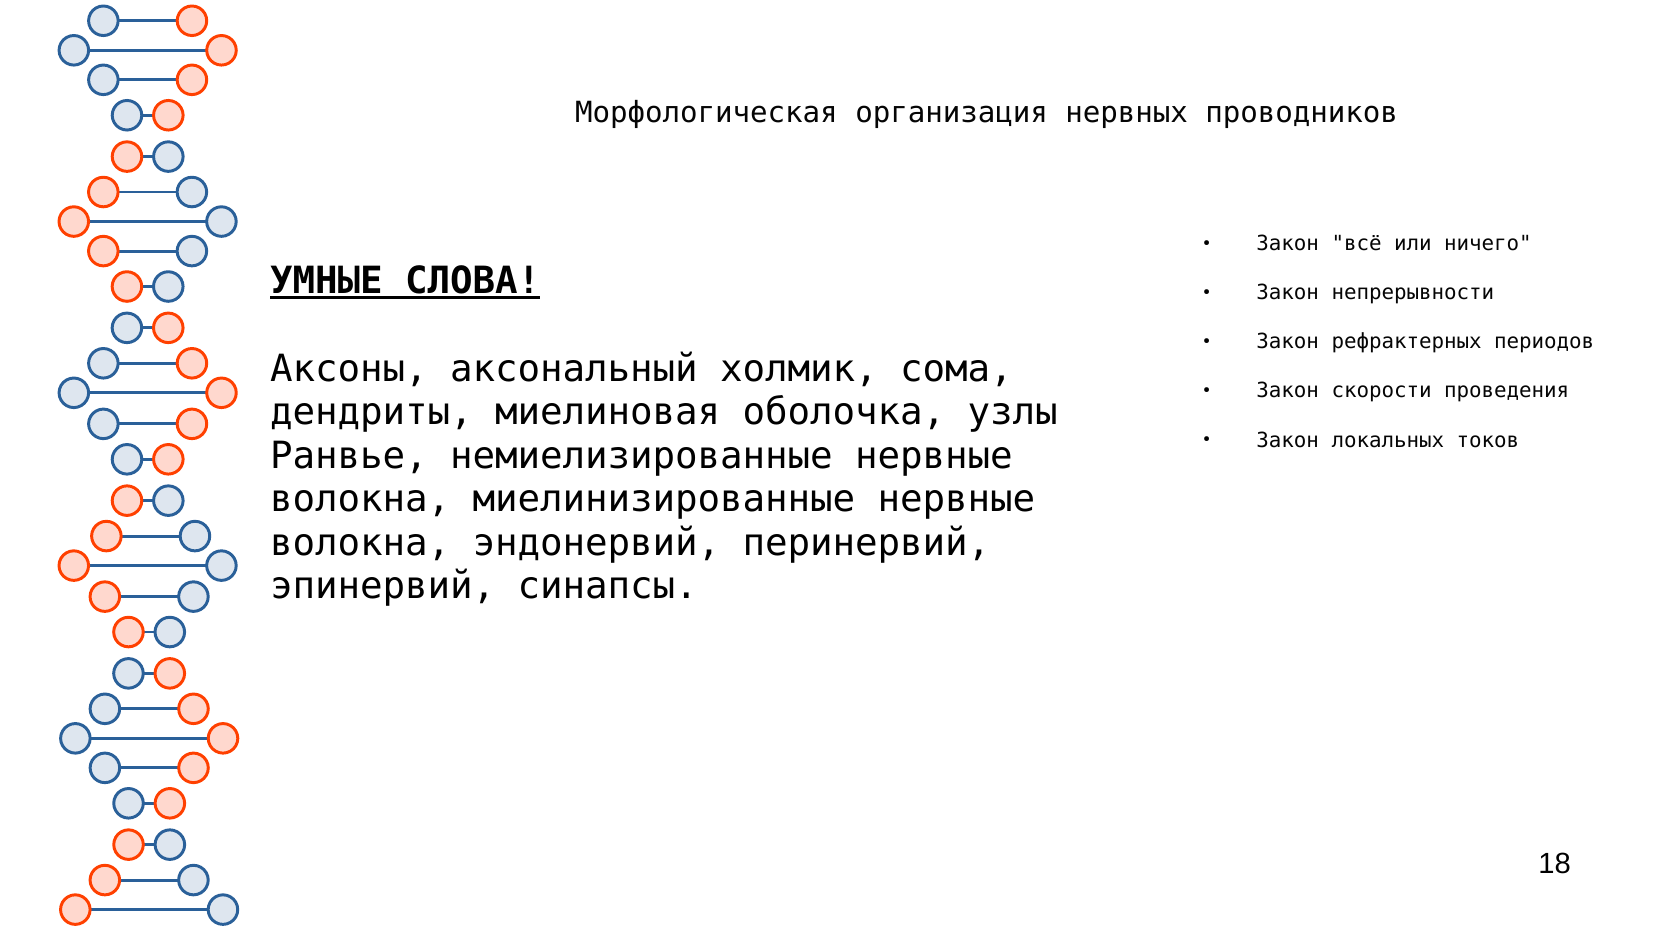

# Морфологическая организация нервных проводников
Закон "всё или ничего"
Закон непрерывности
Закон рефрактерных периодов
Закон скорости проведения
Закон локальных токов
УМНЫЕ СЛОВА!
Аксоны, аксональный холмик, сома, дендриты, миелиновая оболочка, узлы Ранвье, немиелизированные нервные волокна, миелинизированные нервные волокна, эндонервий, перинервий, эпинервий, синапсы.
18